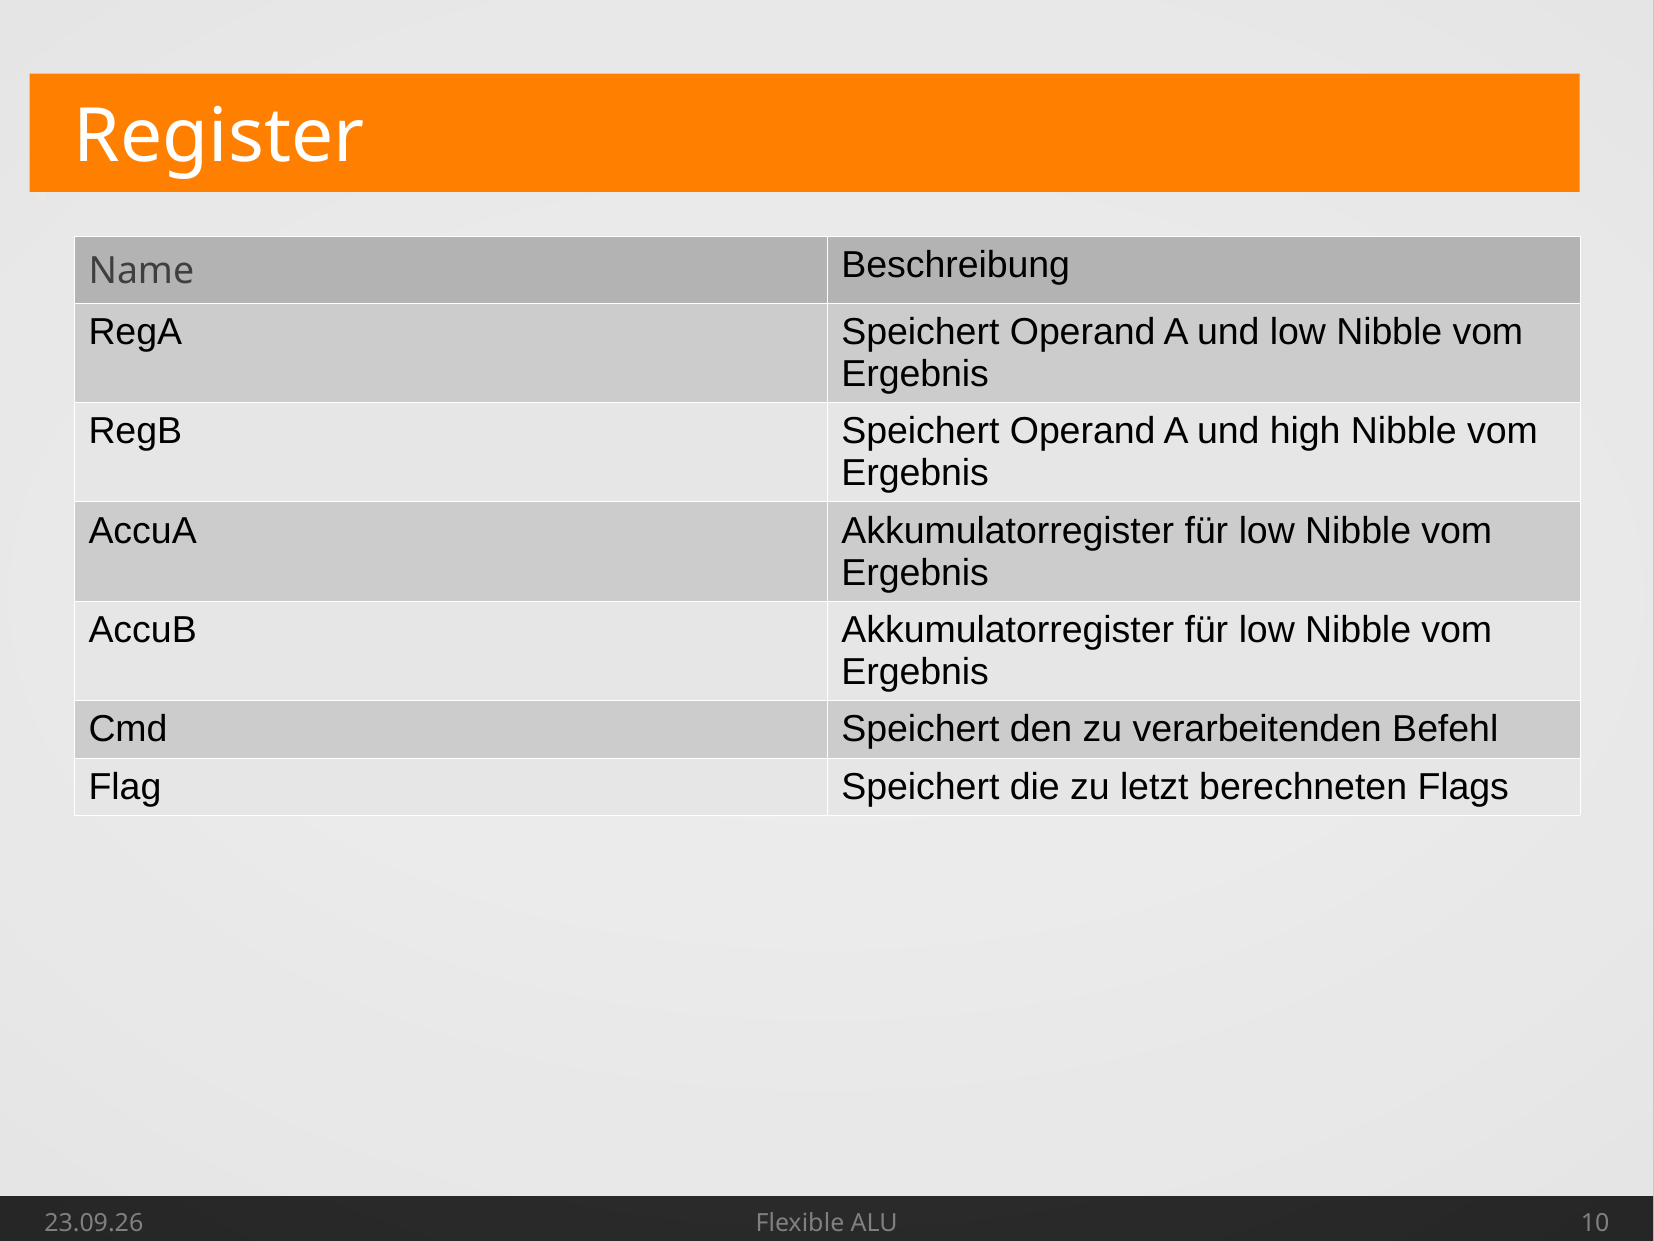

# Register
| Name | Beschreibung |
| --- | --- |
| RegA | Speichert Operand A und low Nibble vom Ergebnis |
| RegB | Speichert Operand A und high Nibble vom Ergebnis |
| AccuA | Akkumulatorregister für low Nibble vom Ergebnis |
| AccuB | Akkumulatorregister für low Nibble vom Ergebnis |
| Cmd | Speichert den zu verarbeitenden Befehl |
| Flag | Speichert die zu letzt berechneten Flags |
Flexible ALU
10